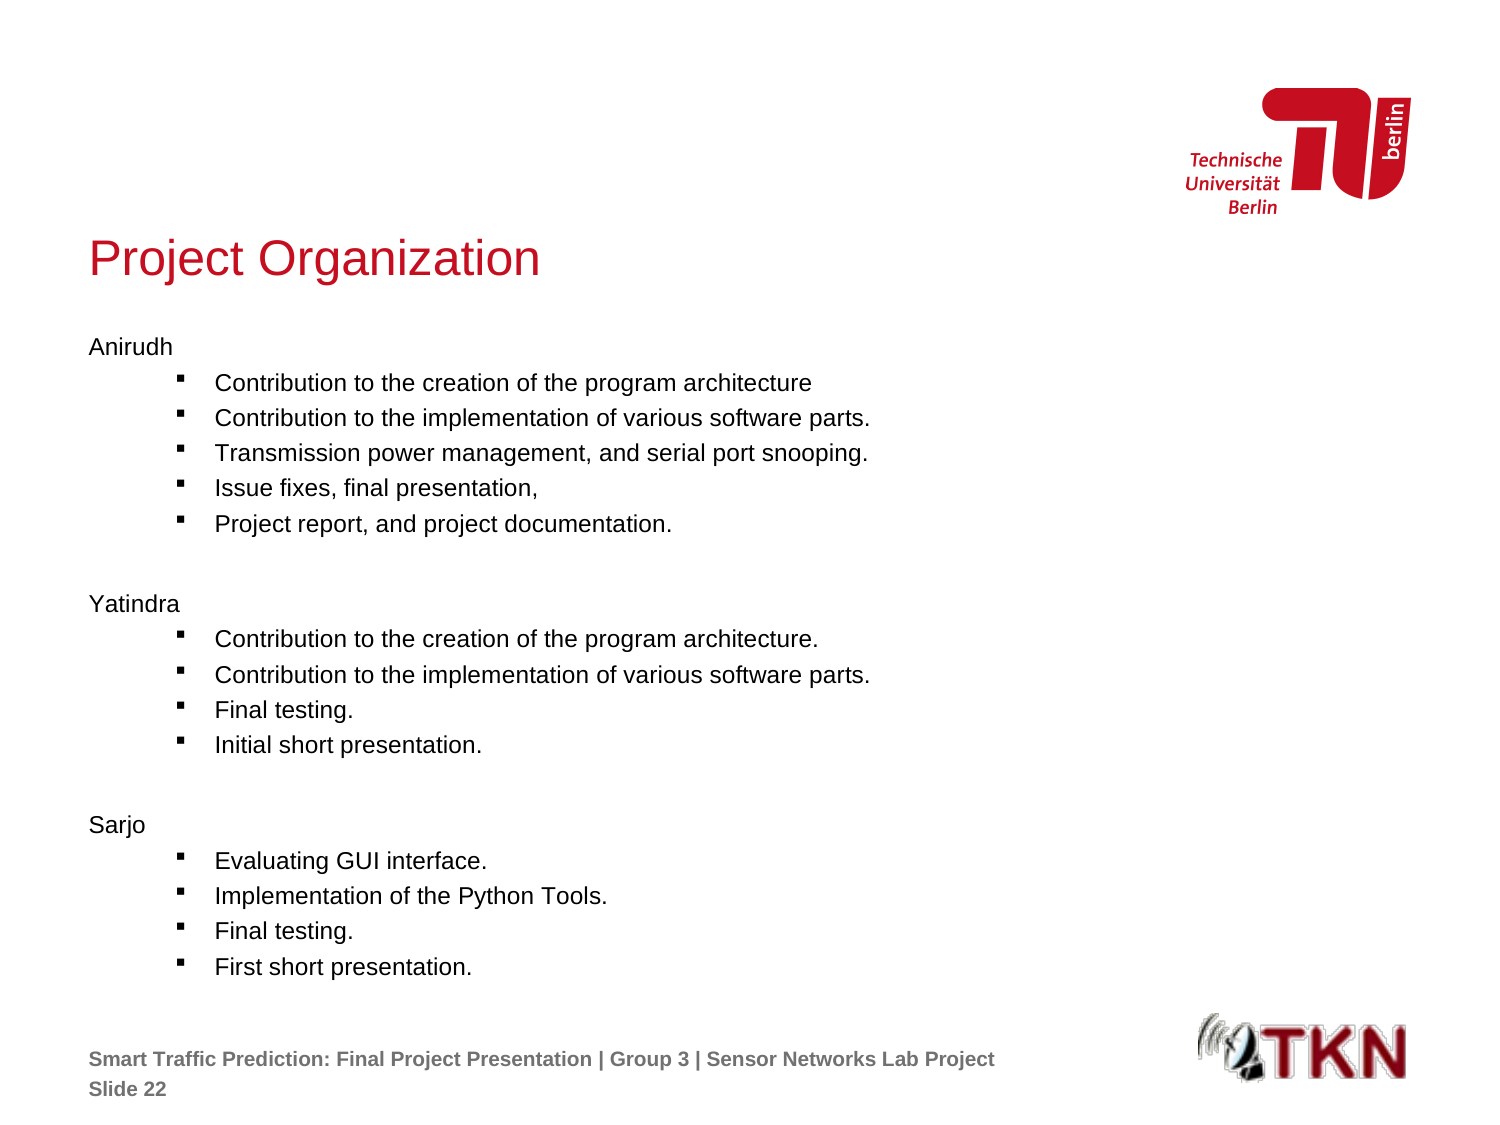

# Project Organization
Anirudh
Contribution to the creation of the program architecture
Contribution to the implementation of various software parts.
Transmission power management, and serial port snooping.
Issue fixes, final presentation,
Project report, and project documentation.
Yatindra
Contribution to the creation of the program architecture.
Contribution to the implementation of various software parts.
Final testing.
Initial short presentation.
Sarjo
Evaluating GUI interface.
Implementation of the Python Tools.
Final testing.
First short presentation.
Smart Traffic Prediction: Final Project Presentation | Group 3 | Sensor Networks Lab Project
Slide